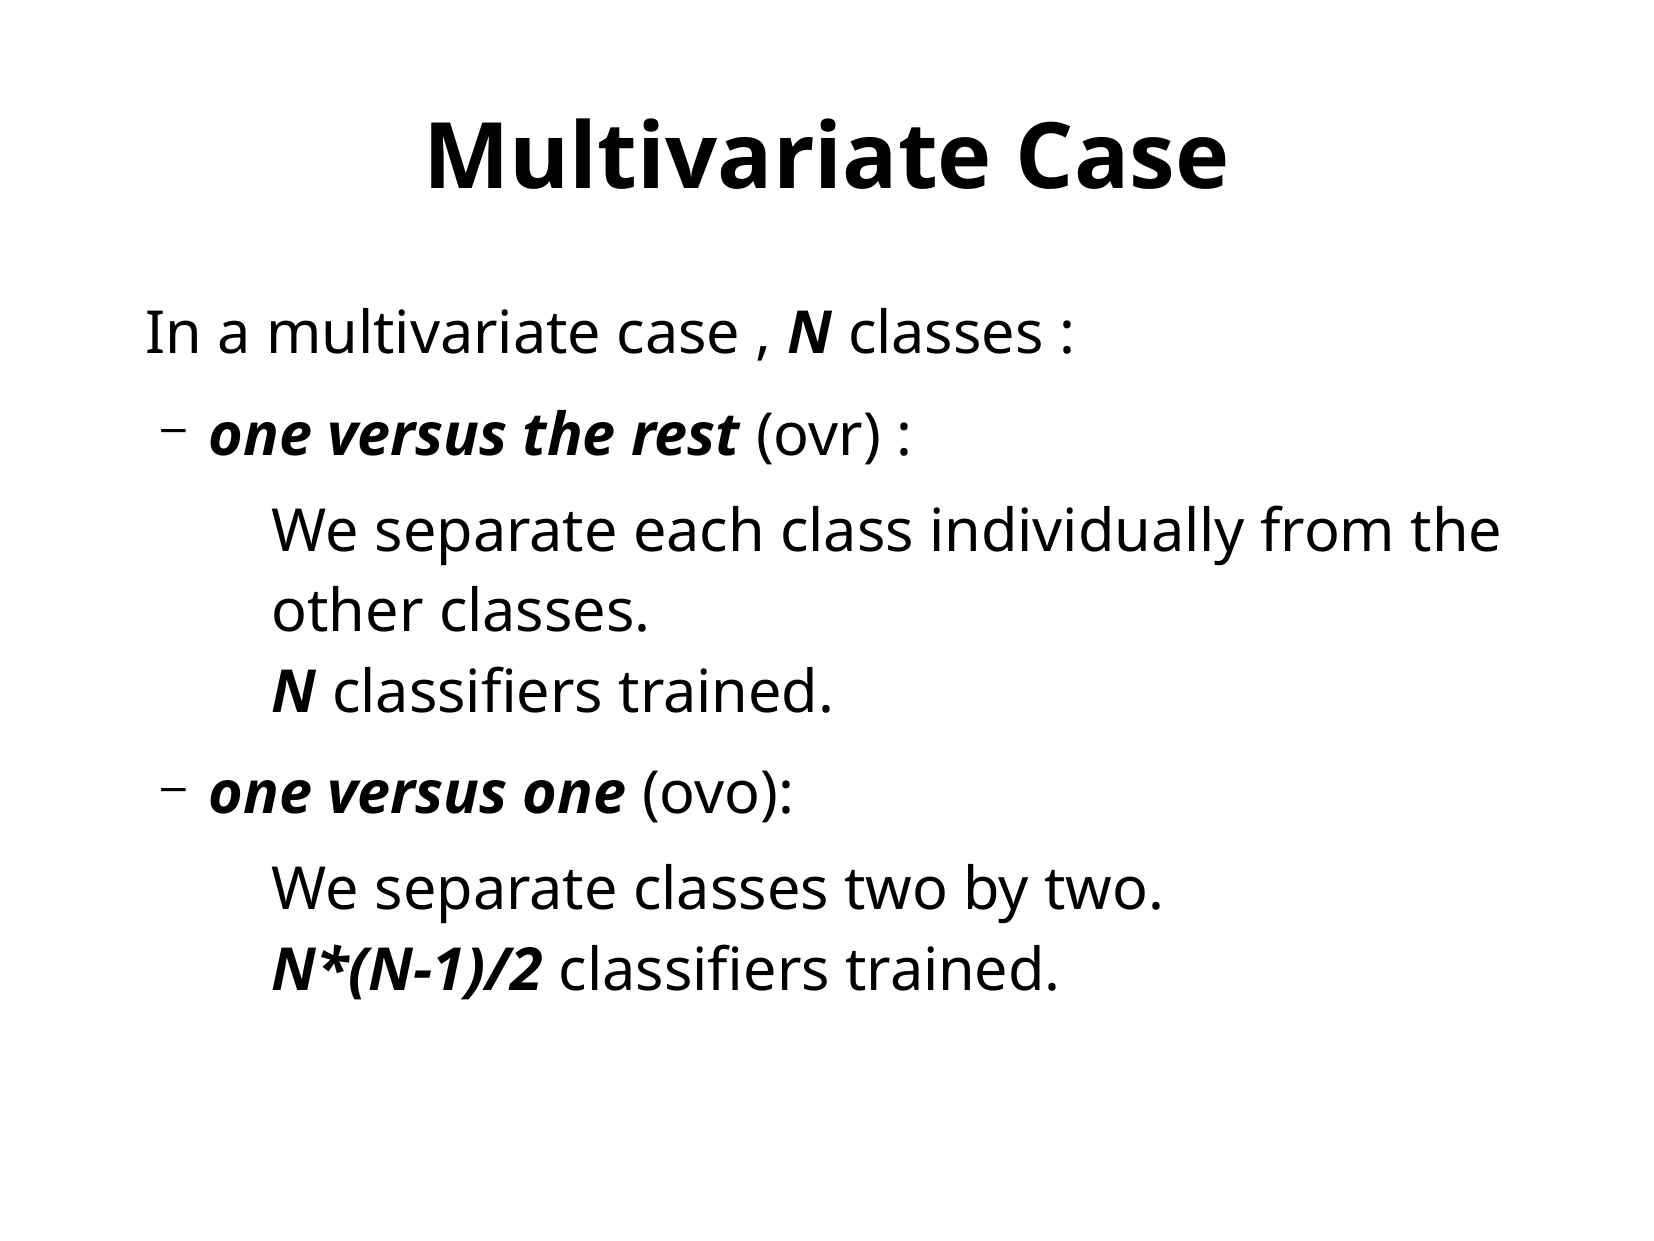

# Multivariate Case
In a multivariate case , N classes :
one versus the rest (ovr) :
We separate each class individually from the other classes.
N classifiers trained.
one versus one (ovo):
We separate classes two by two.
N*(N-1)/2 classifiers trained.